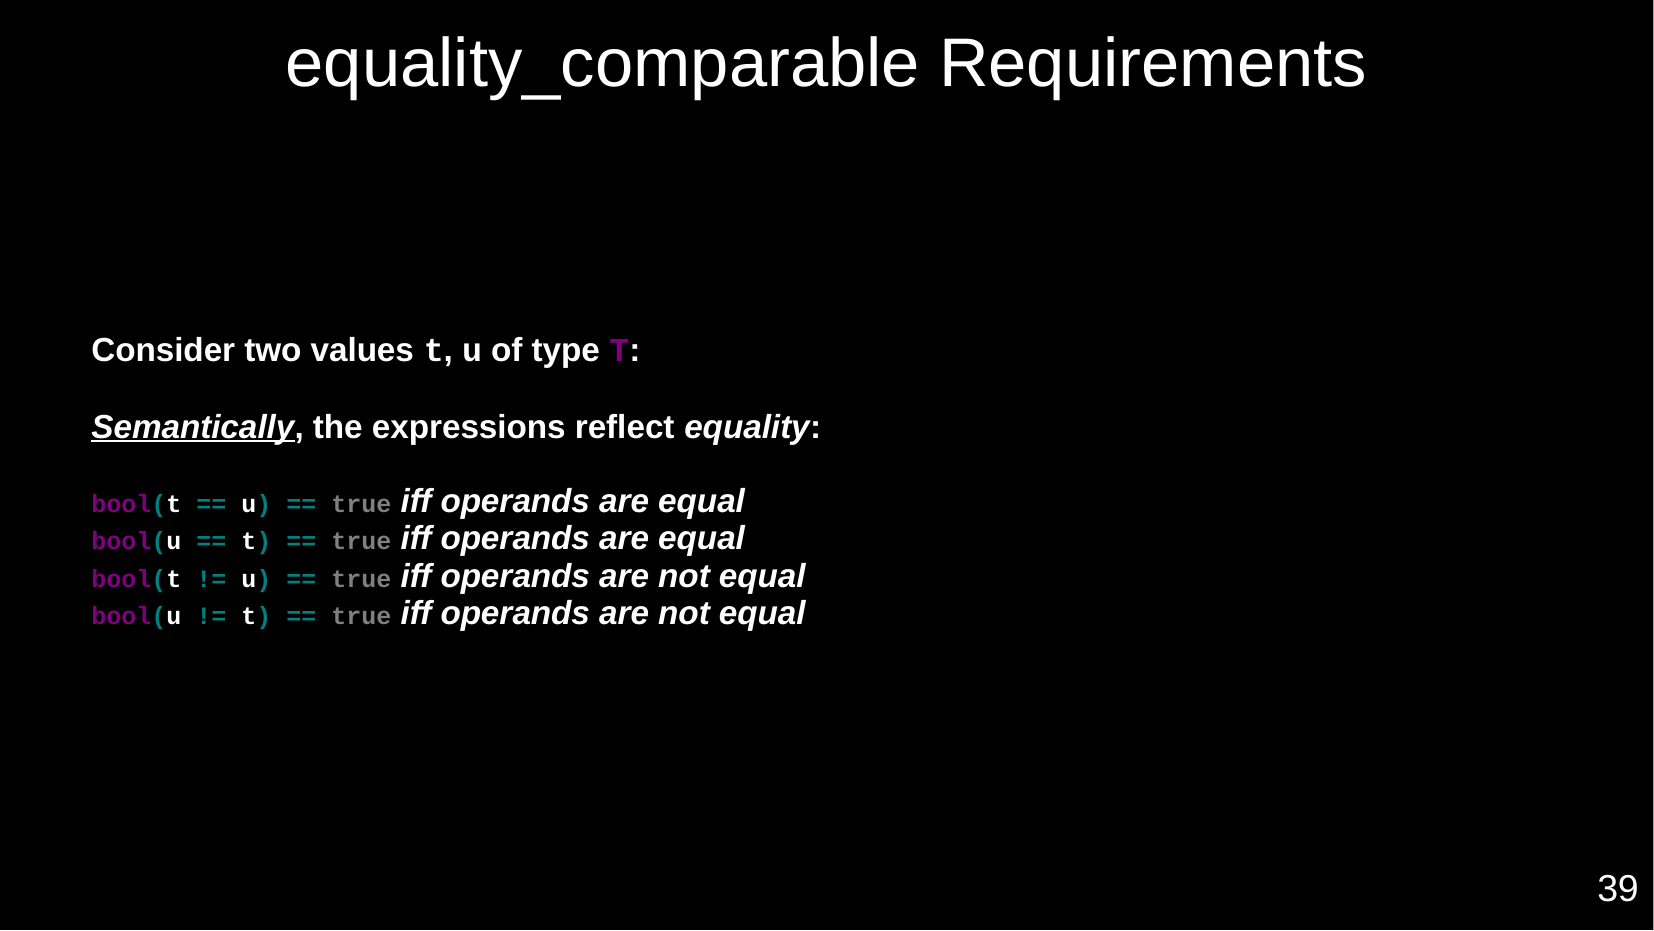

# equality_comparable Requirements
Consider two values t, u of type T:
Semantically, the expressions reflect equality:
bool(t == u) == true iff operands are equal
bool(u == t) == true iff operands are equal
bool(t != u) == true iff operands are not equal
bool(u != t) == true iff operands are not equal